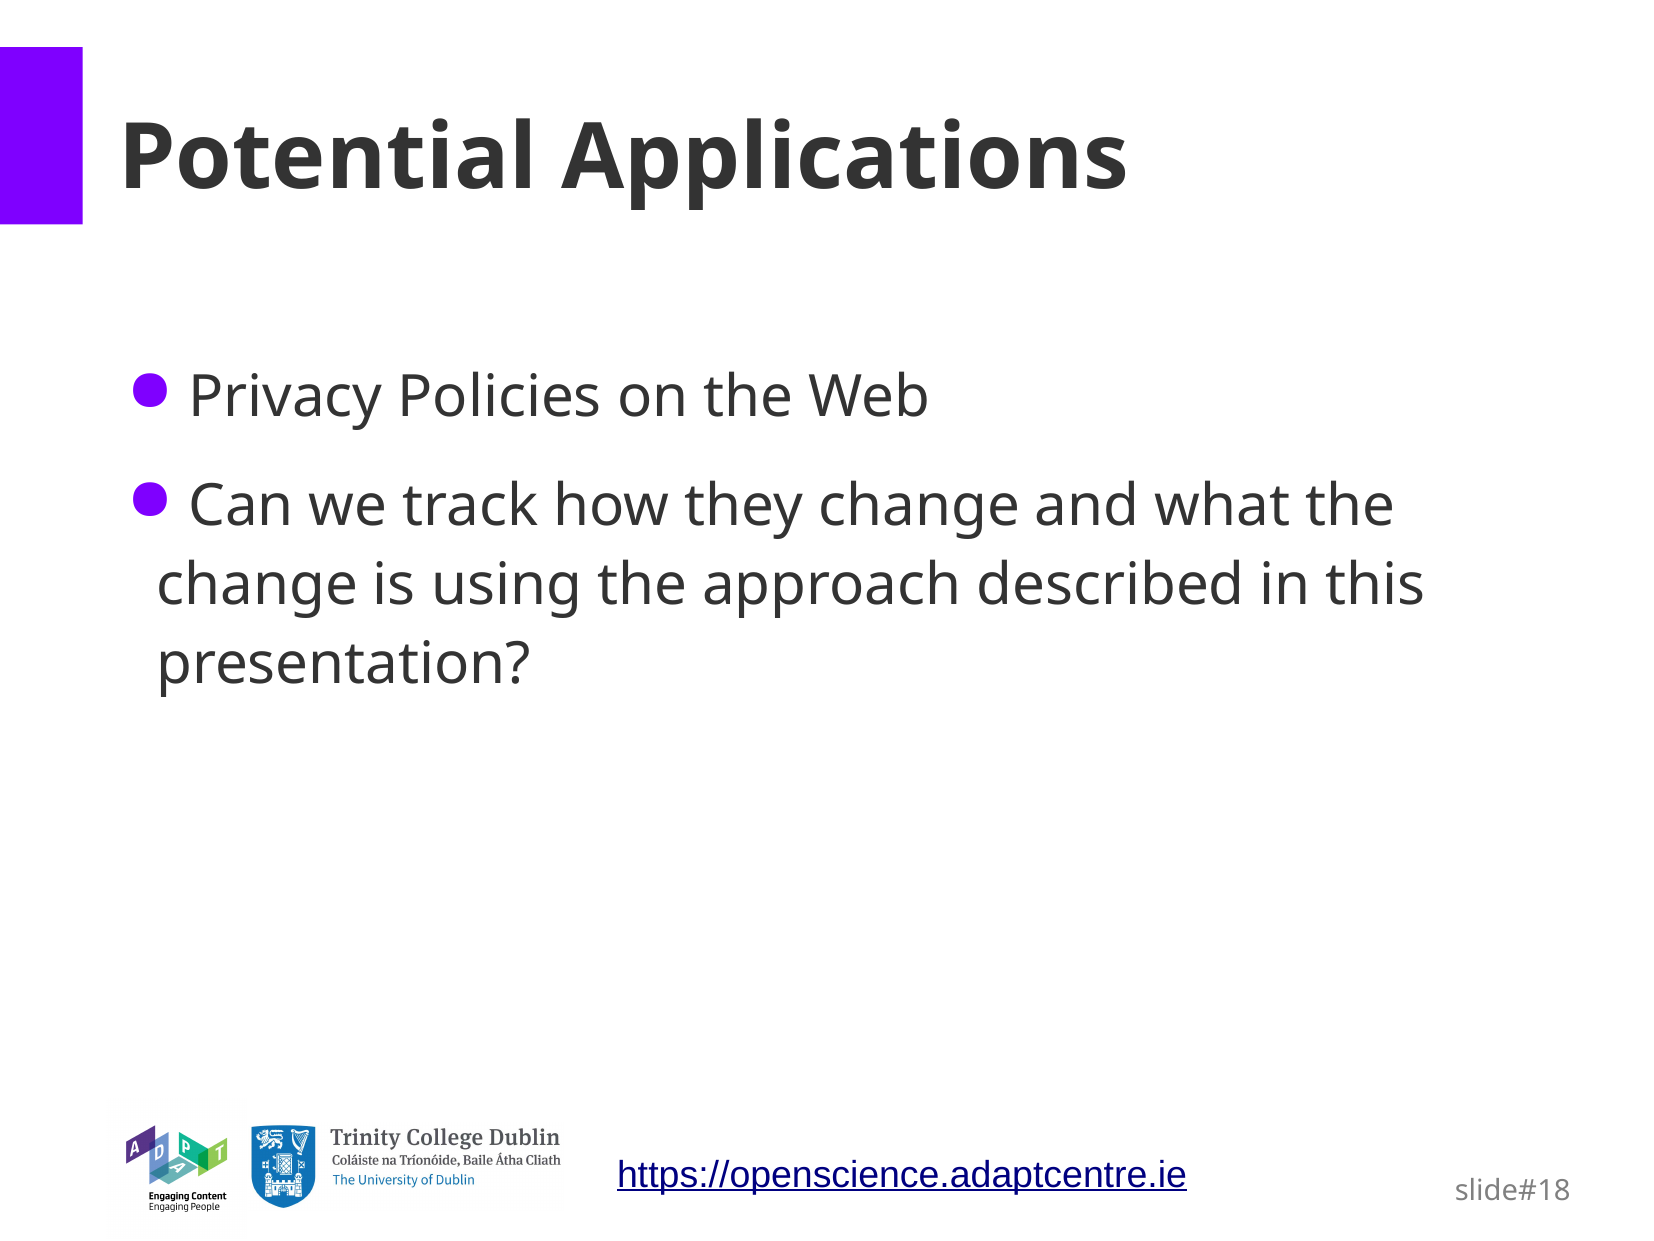

# Potential Applications
 Privacy Policies on the Web
 Can we track how they change and what the change is using the approach described in this presentation?
18